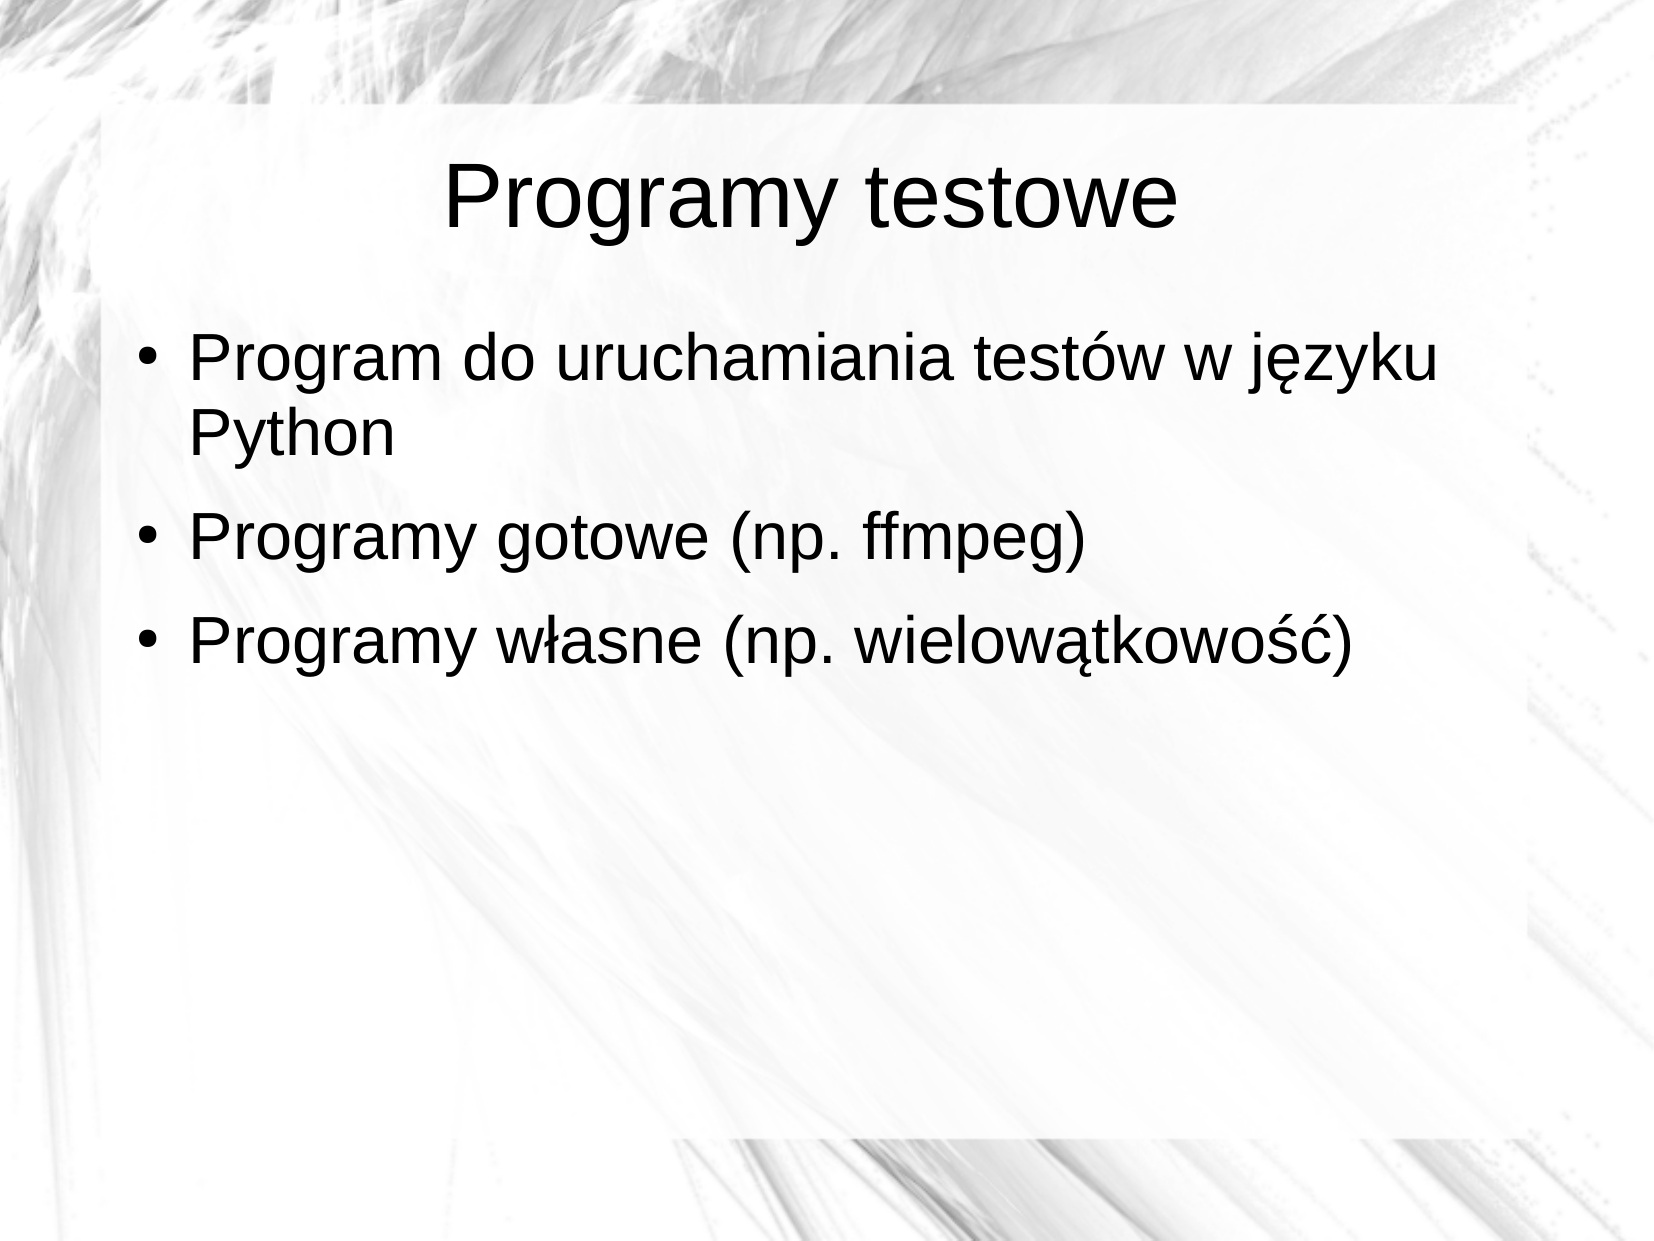

# Programy testowe
Program do uruchamiania testów w języku Python
Programy gotowe (np. ffmpeg)
Programy własne (np. wielowątkowość)